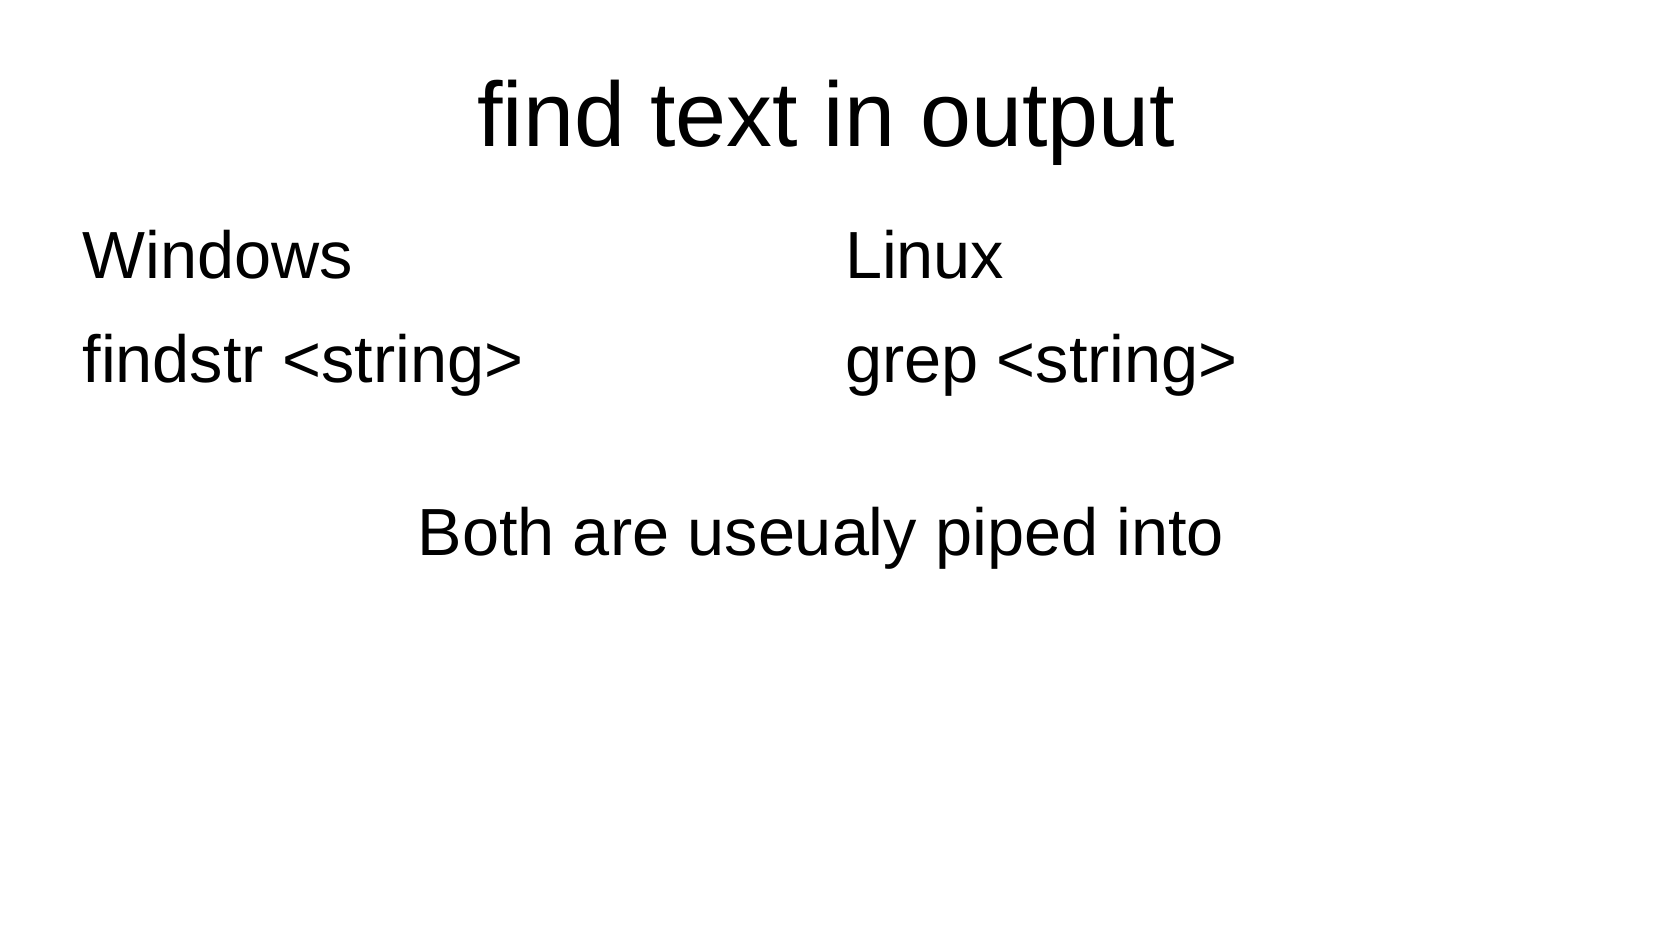

# find text in output
Windows
findstr <string>
Linux
grep <string>
Both are useualy piped into